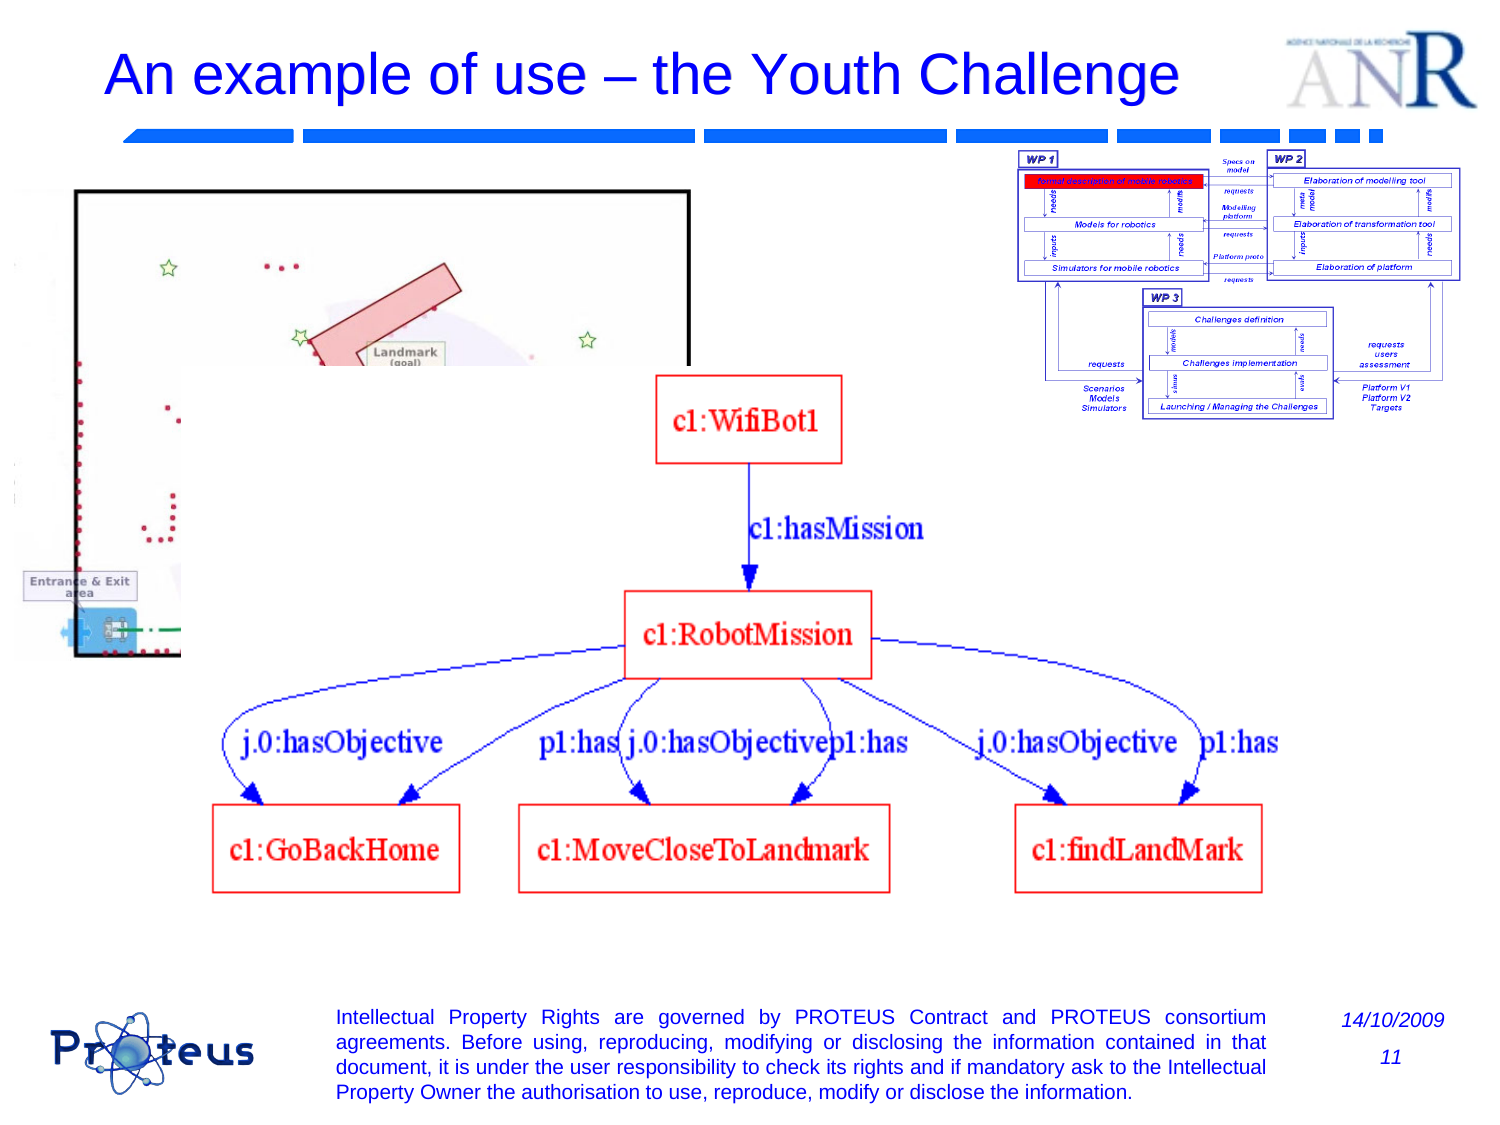

# An example of use – the Youth Challenge